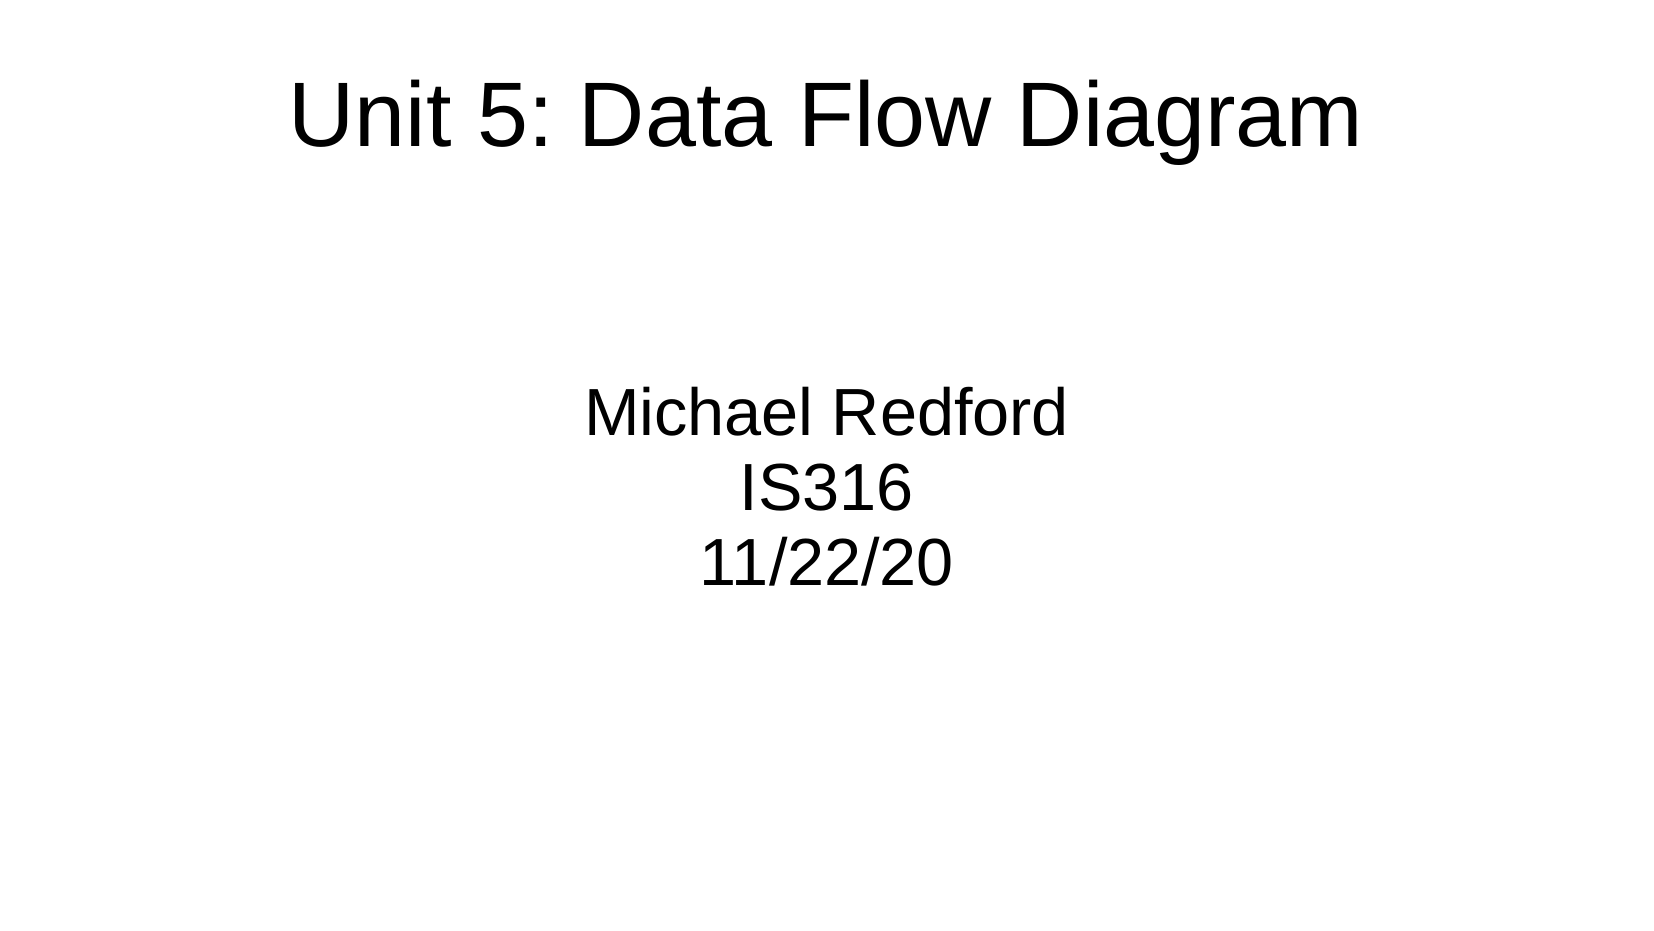

# Unit 5: Data Flow Diagram
Michael Redford
IS316
11/22/20